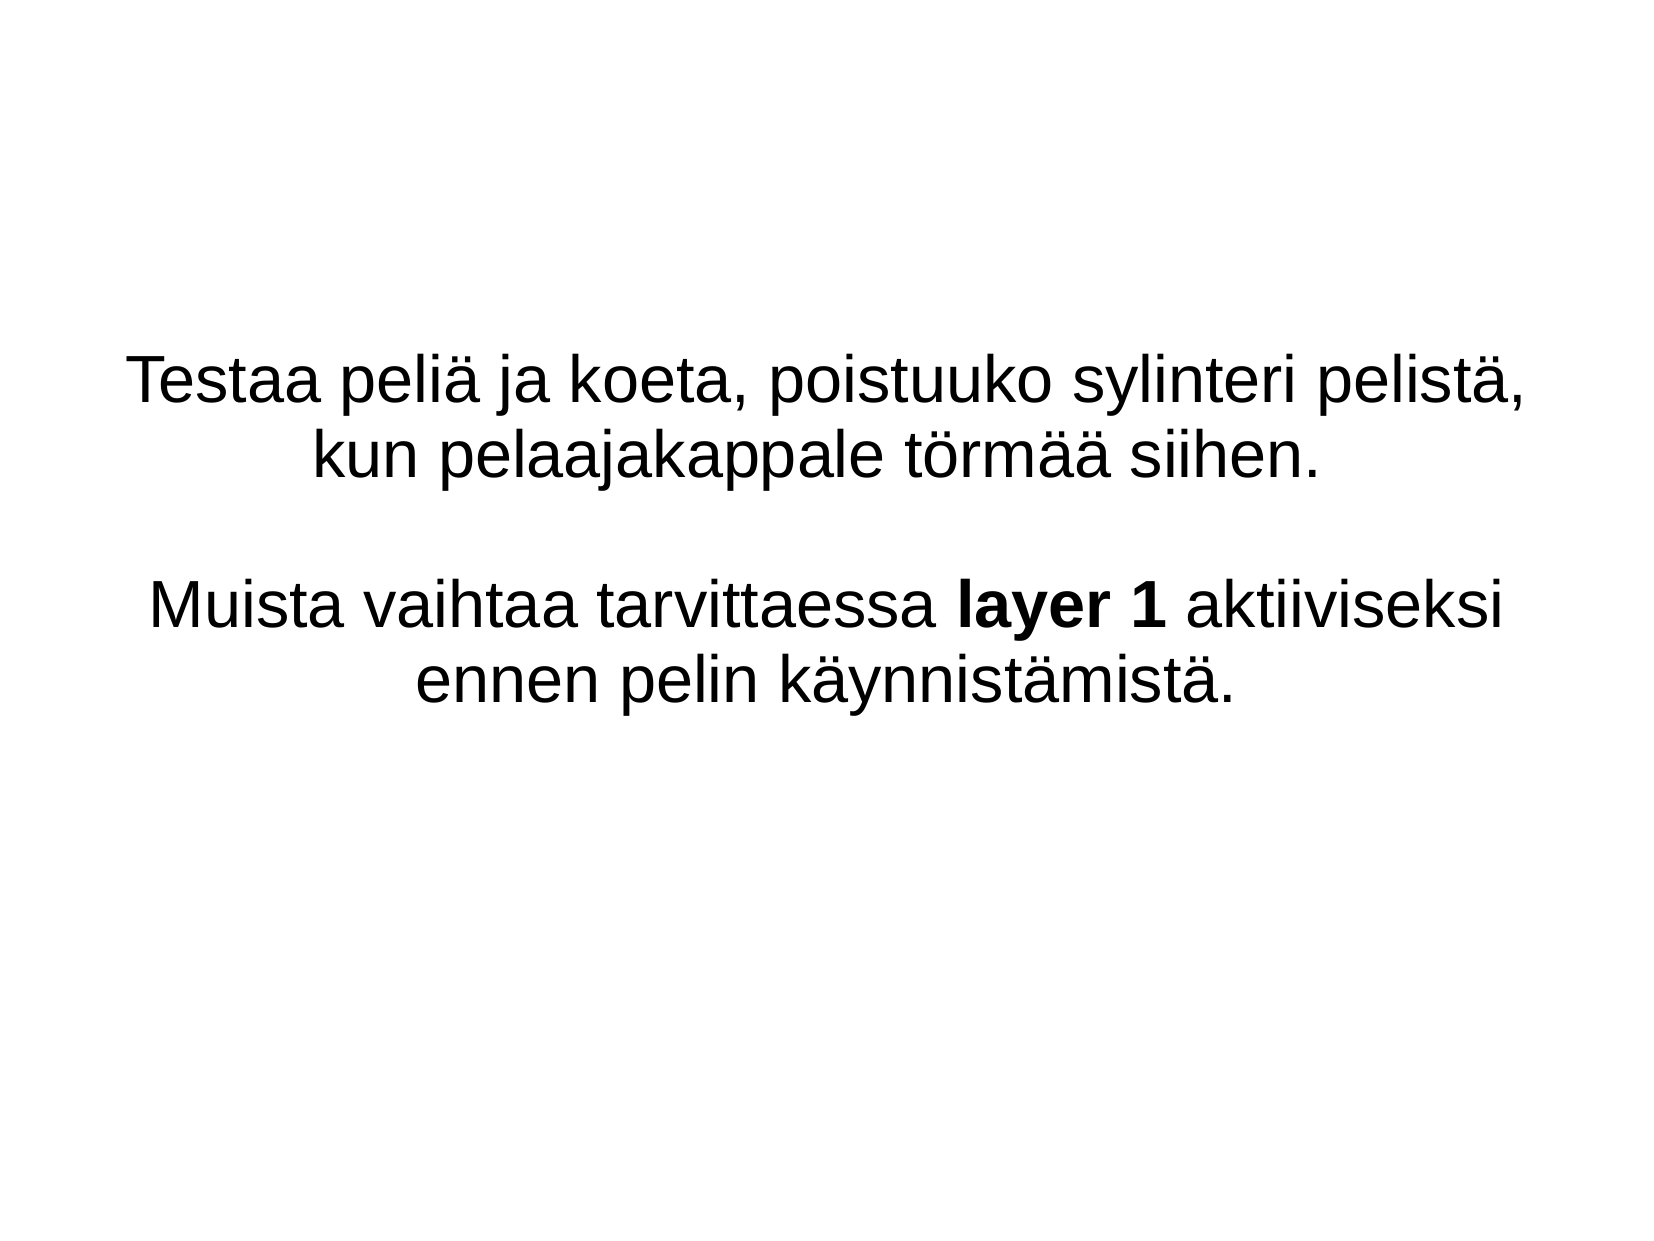

# Testaa peliä ja koeta, poistuuko sylinteri pelistä, kun pelaajakappale törmää siihen.
Muista vaihtaa tarvittaessa layer 1 aktiiviseksi ennen pelin käynnistämistä.